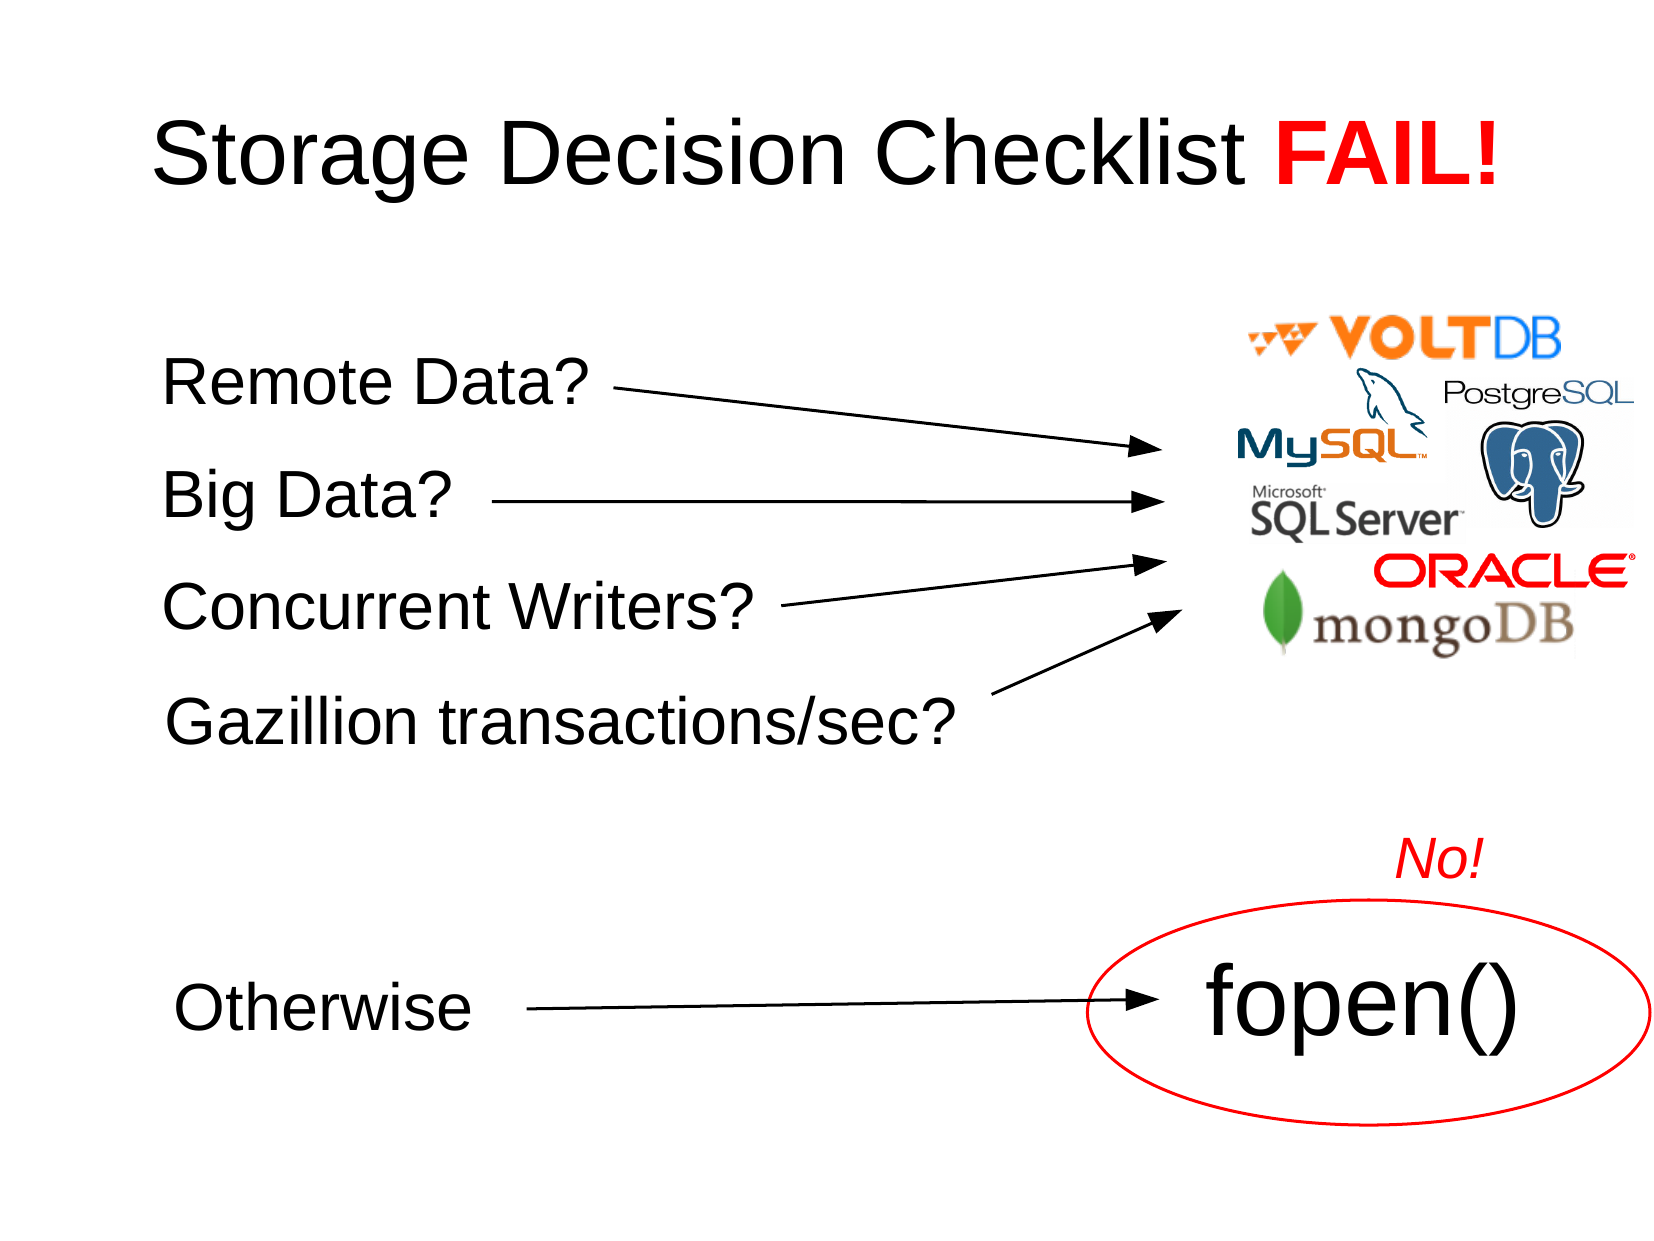

# Storage Decision Checklist FAIL!
Remote Data?
Big Data?
Concurrent Writers?
Gazillion transactions/sec?
No!
fopen()
Otherwise